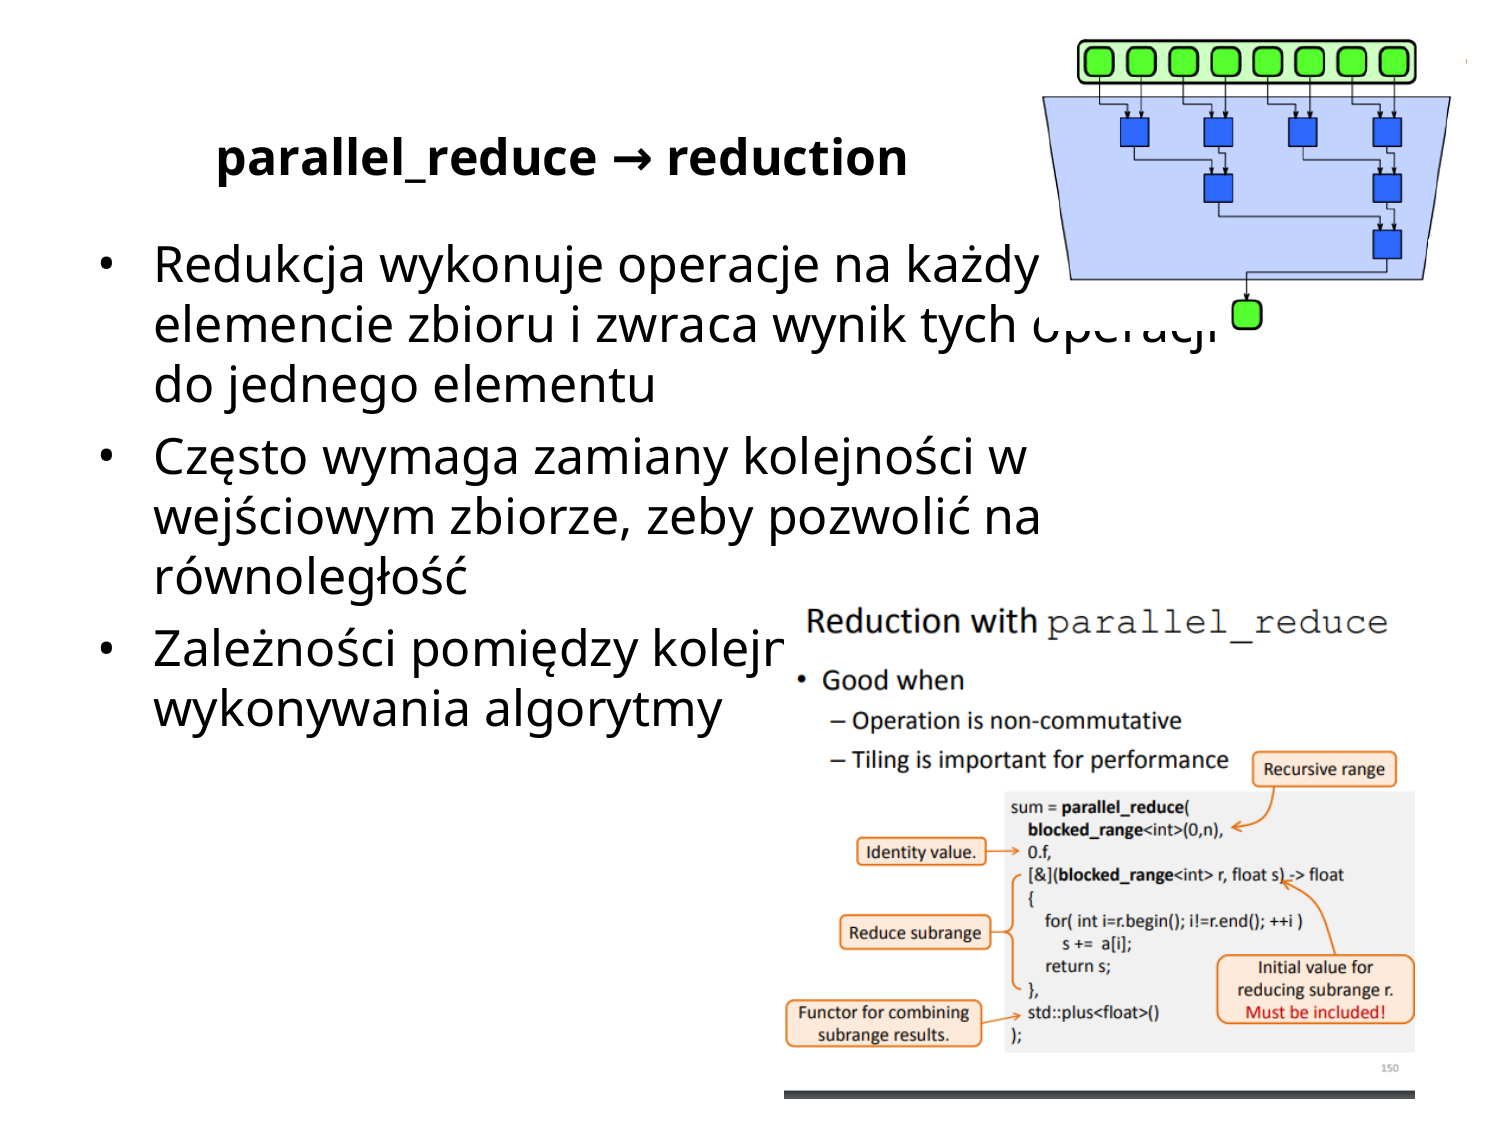

# parallel_reduce → reduction
Redukcja wykonuje operacje na każdym elemencie zbioru i zwraca wynik tych operacji do jednego elementu
Często wymaga zamiany kolejności w wejściowym zbiorze, zeby pozwolić na równoległość
Zależności pomiędzy kolejnym stopniami wykonywania algorytmy